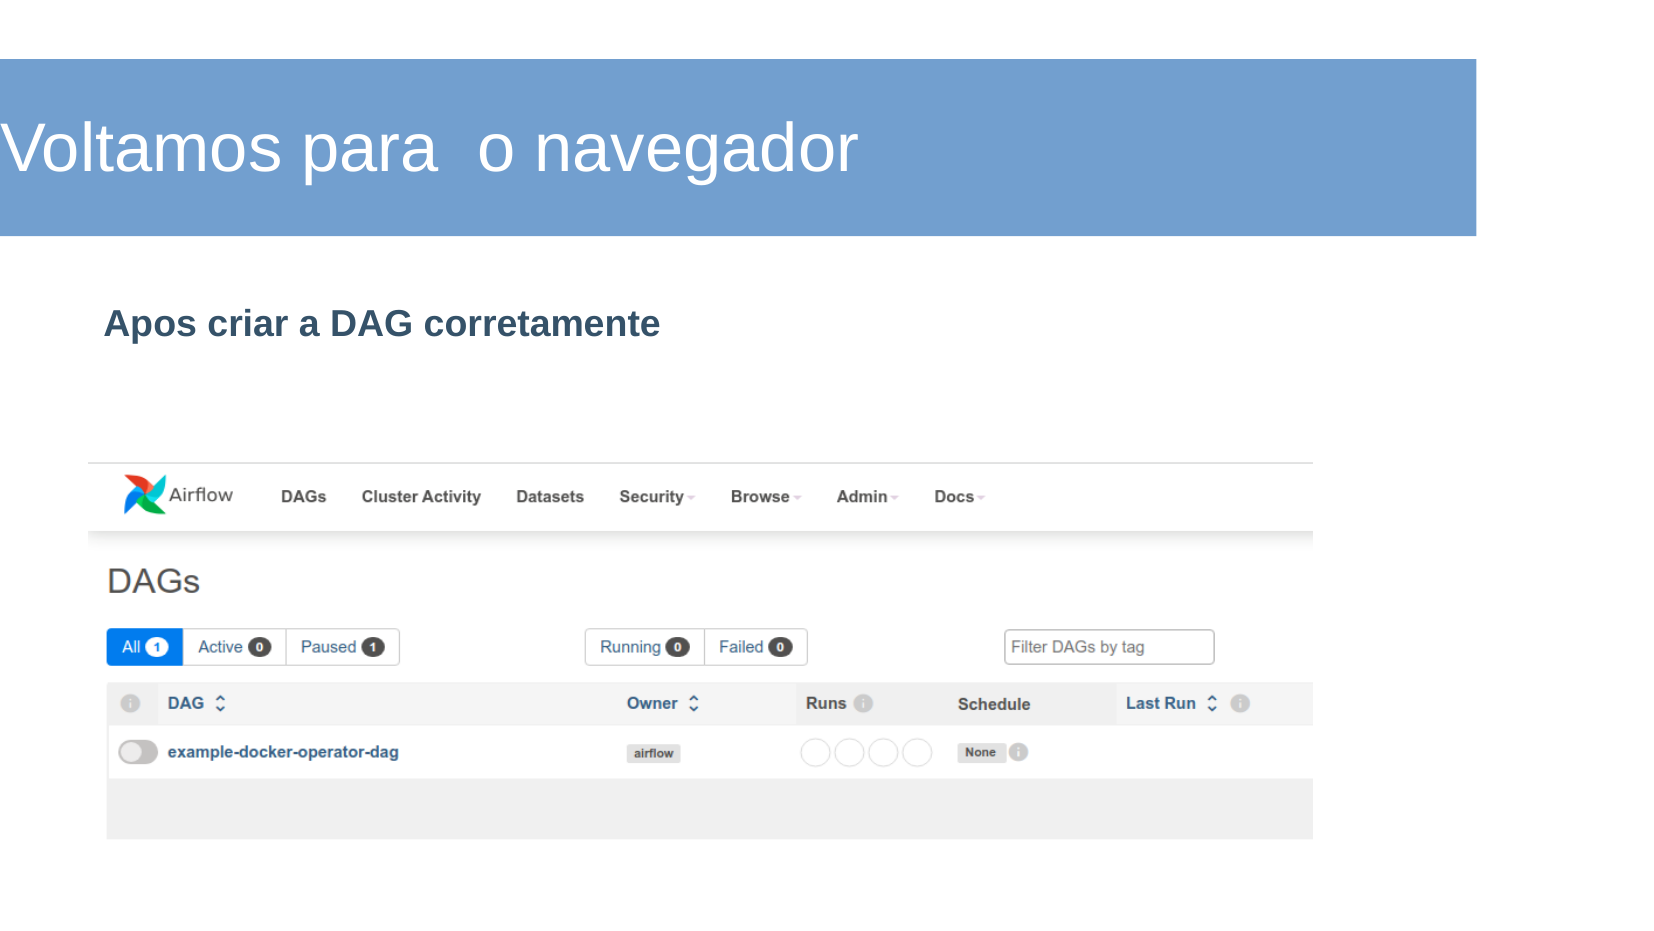

# Voltamos para o navegador
Apos criar a DAG corretamente